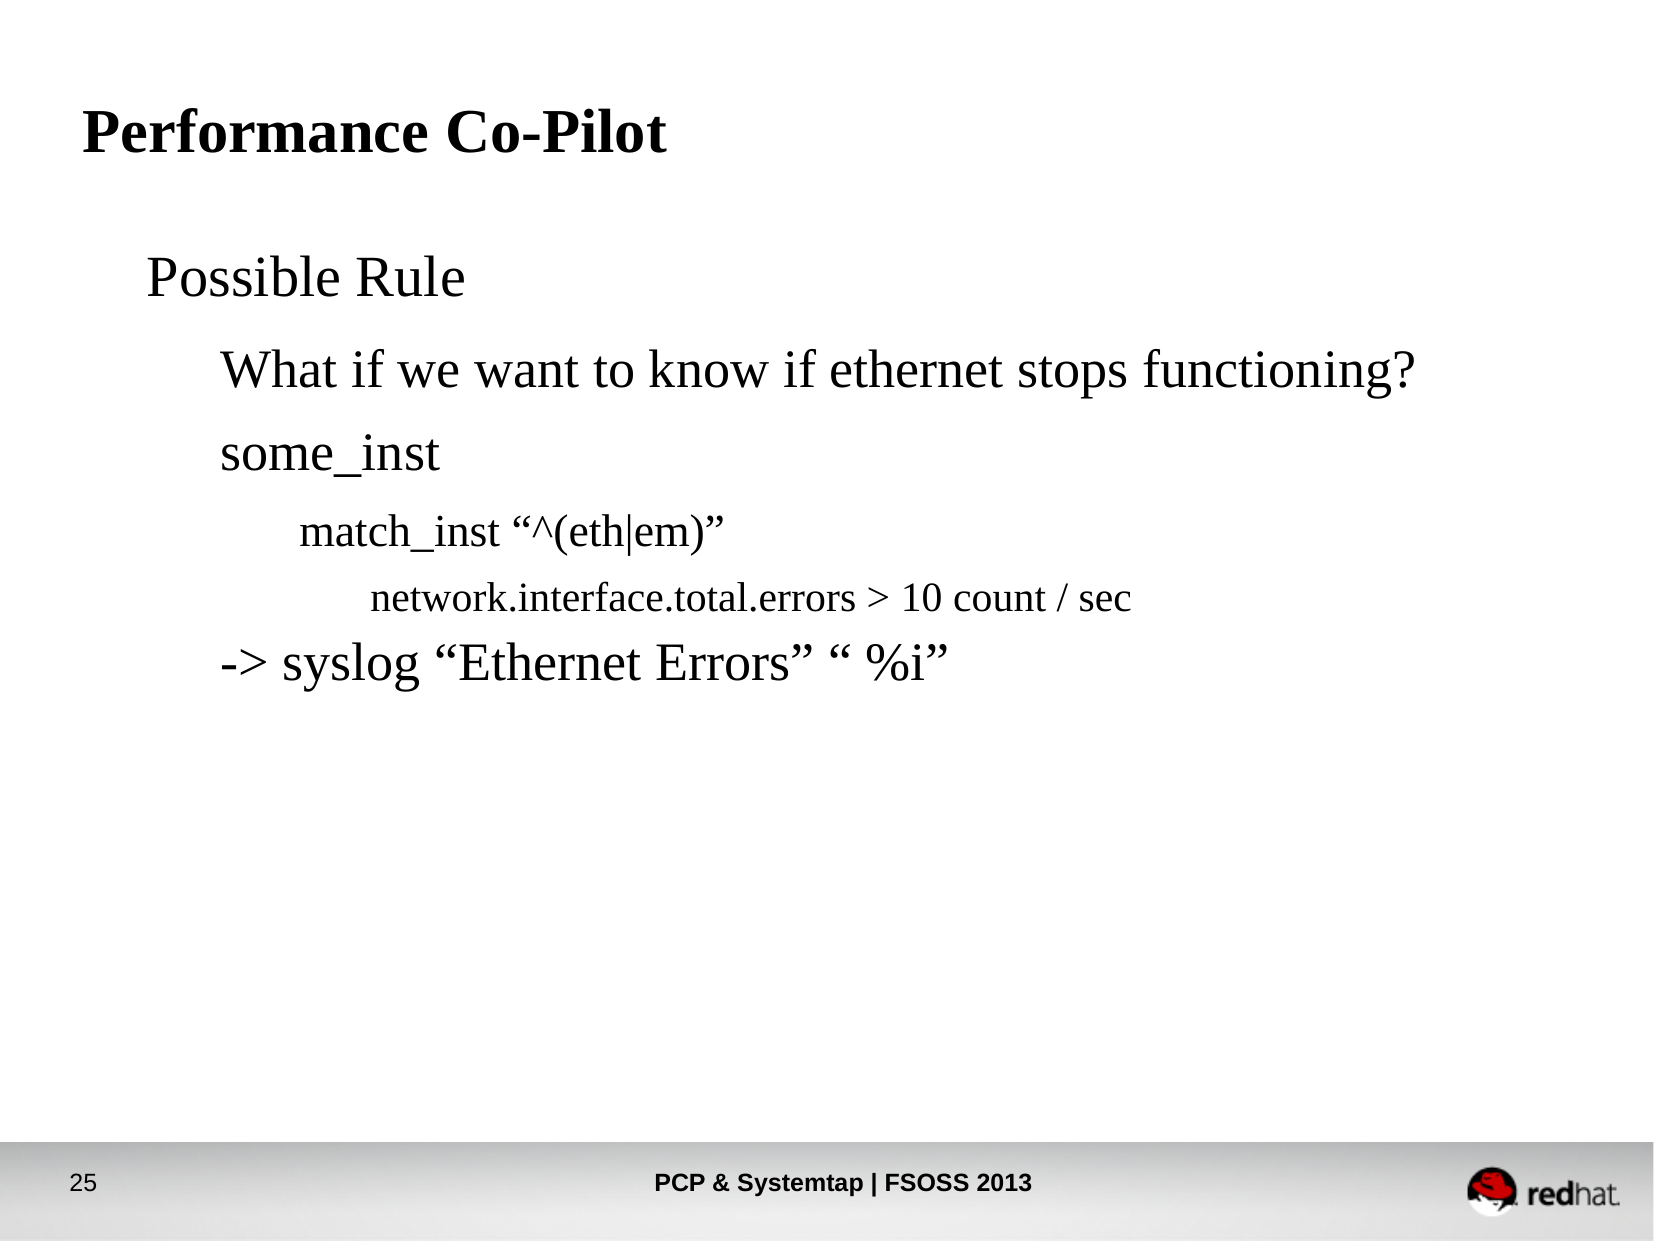

# Performance Co-Pilot
Possible Rule
What if we want to know if ethernet stops functioning?
some_inst
match_inst “^(eth|em)”
network.interface.total.errors > 10 count / sec
-> syslog “Ethernet Errors” “ %i”